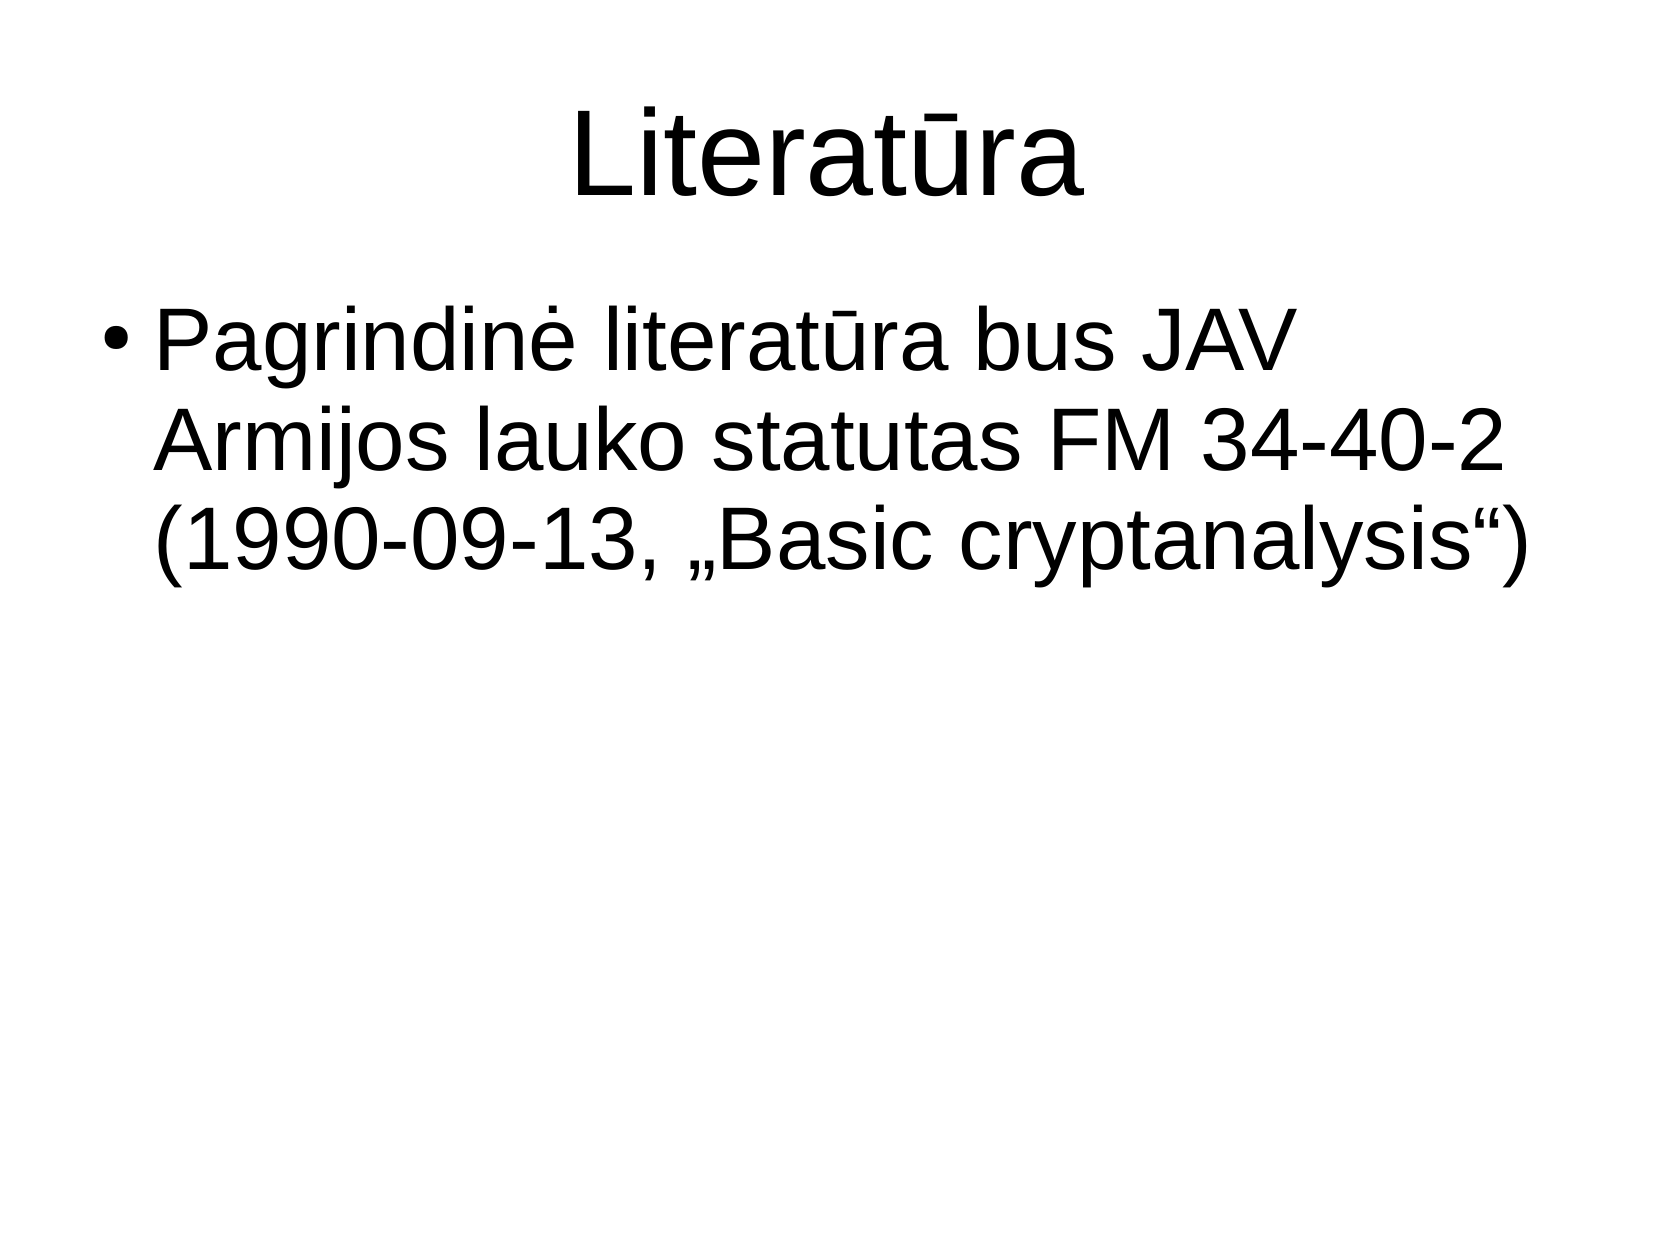

# Literatūra
Pagrindinė literatūra bus JAV Armijos lauko statutas FM 34-40-2 (1990-09-13, „Basic cryptanalysis“)